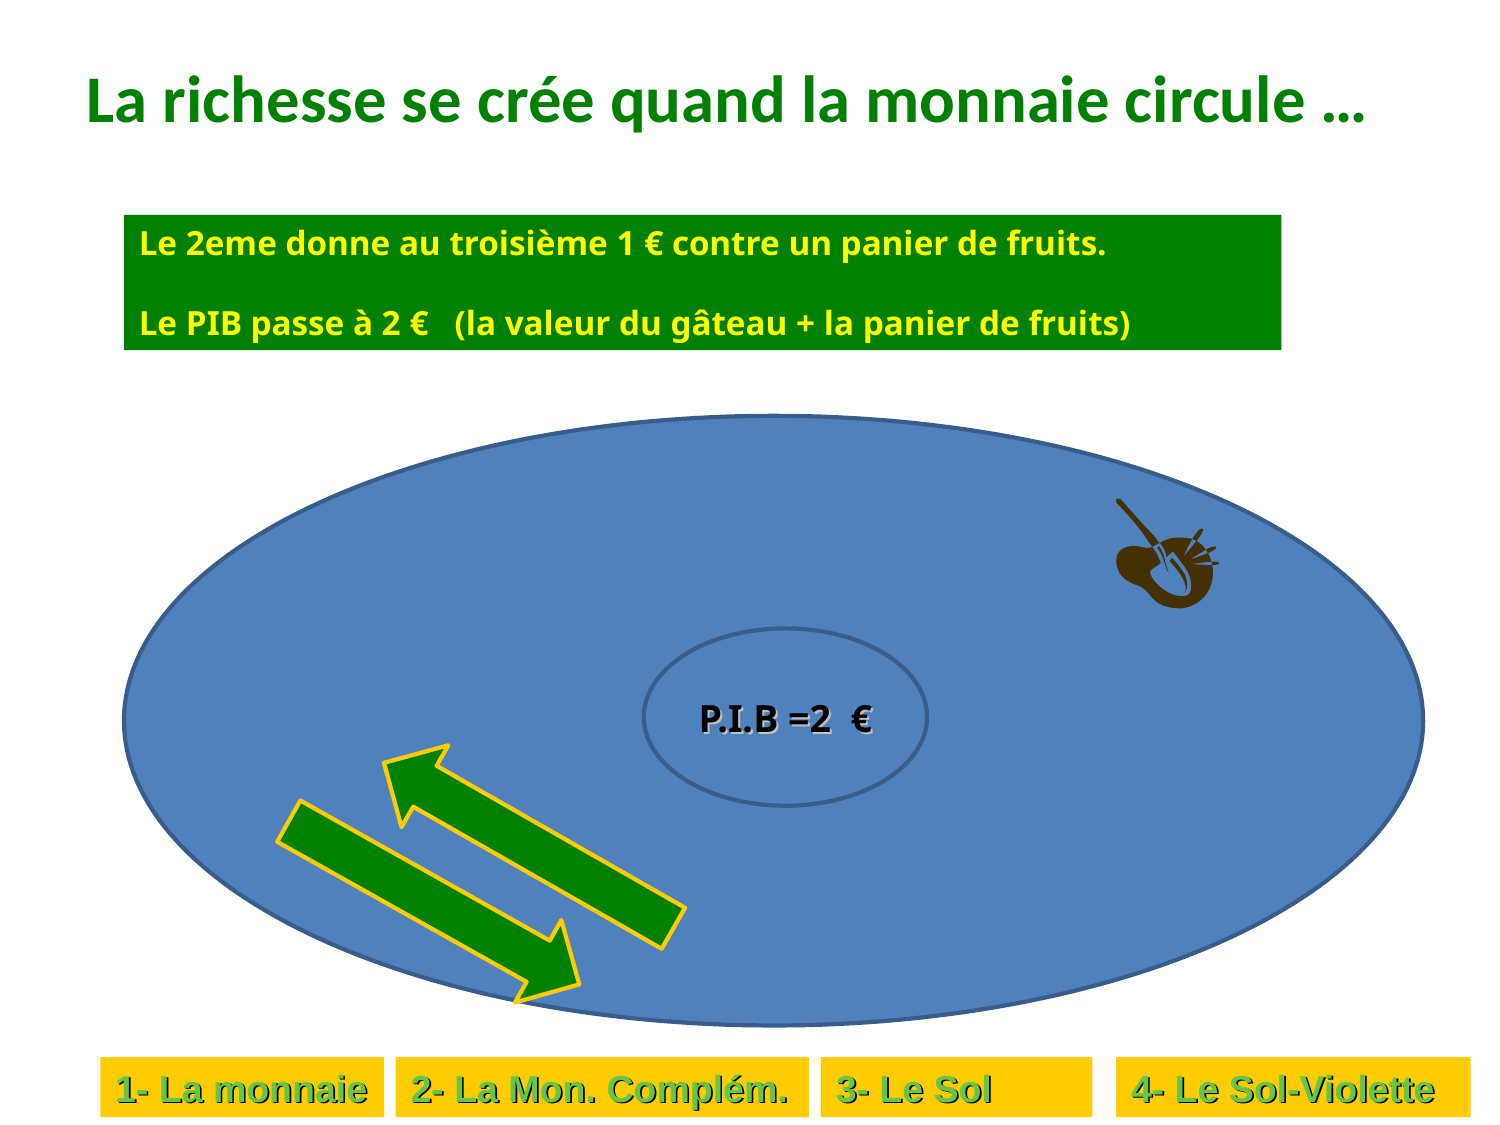

# La richesse se crée quand la monnaie circule …
Le 2eme donne au troisième 1 € contre un panier de fruits.
Le PIB passe à 2 € (la valeur du gâteau + la panier de fruits)
P.I.B =2 €